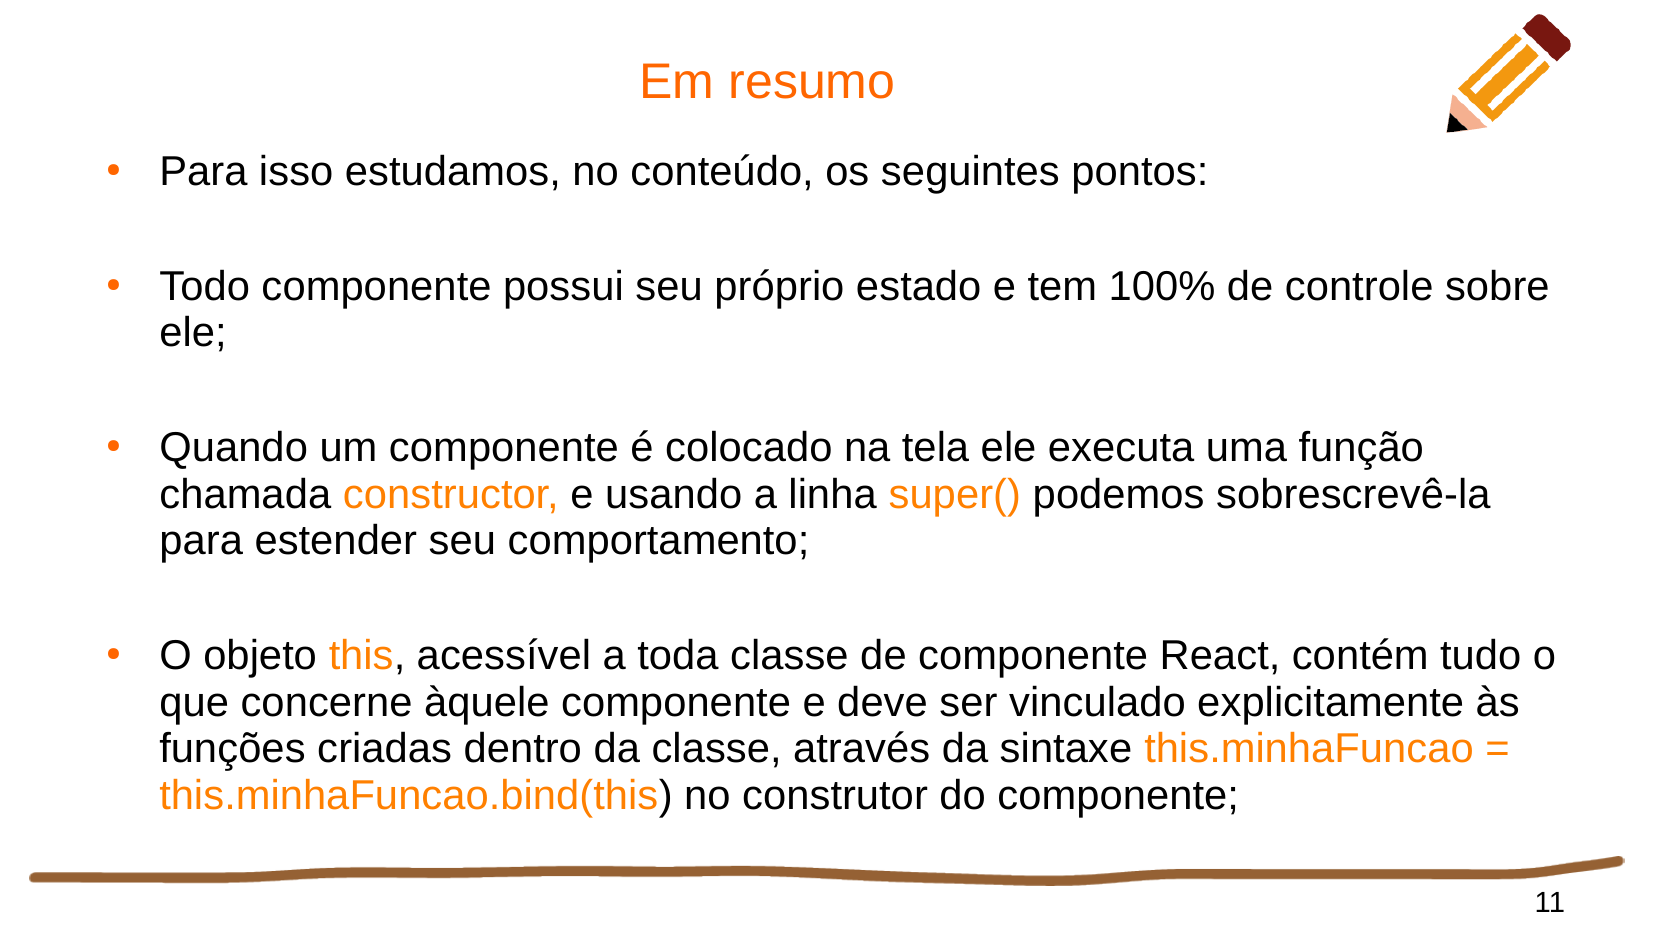

# Em resumo
Para isso estudamos, no conteúdo, os seguintes pontos:
Todo componente possui seu próprio estado e tem 100% de controle sobre ele;
Quando um componente é colocado na tela ele executa uma função chamada constructor, e usando a linha super() podemos sobrescrevê-la para estender seu comportamento;
O objeto this, acessível a toda classe de componente React, contém tudo o que concerne àquele componente e deve ser vinculado explicitamente às funções criadas dentro da classe, através da sintaxe this.minhaFuncao = this.minhaFuncao.bind(this) no construtor do componente;
11